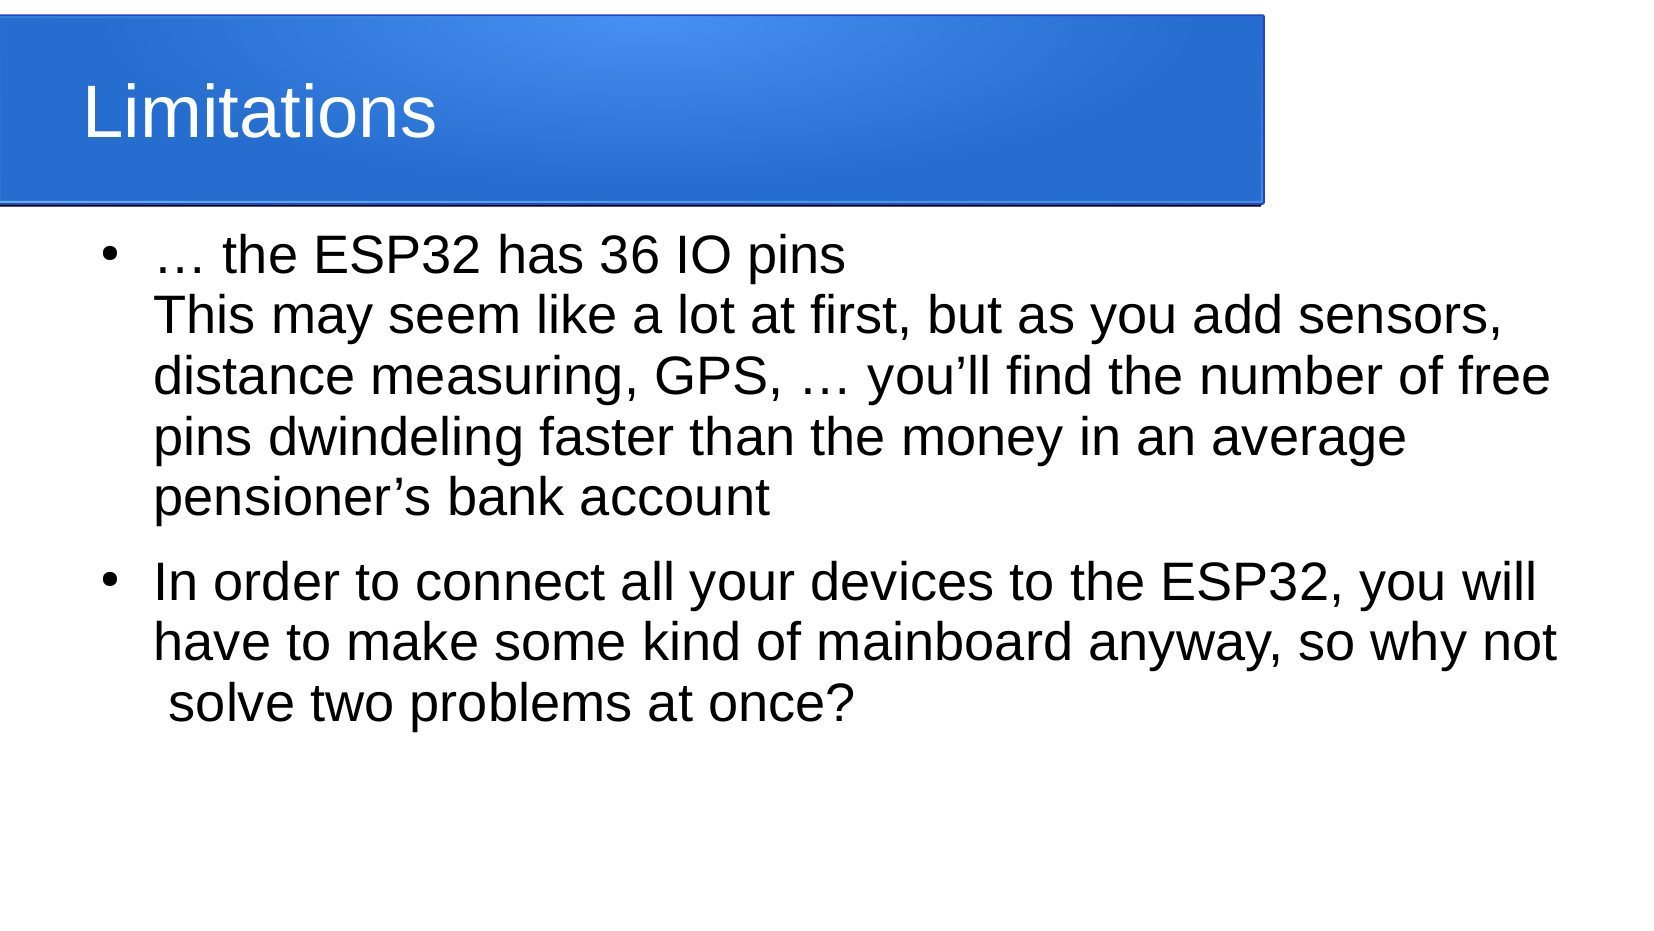

# Limitations
… the ESP32 has 36 IO pins
This may seem like a lot at first, but as you add sensors, distance measuring, GPS, … you’ll find the number of free pins dwindeling faster than the money in an average pensioner’s bank account
In order to connect all your devices to the ESP32, you will have to make some kind of mainboard anyway, so why not solve two problems at once?